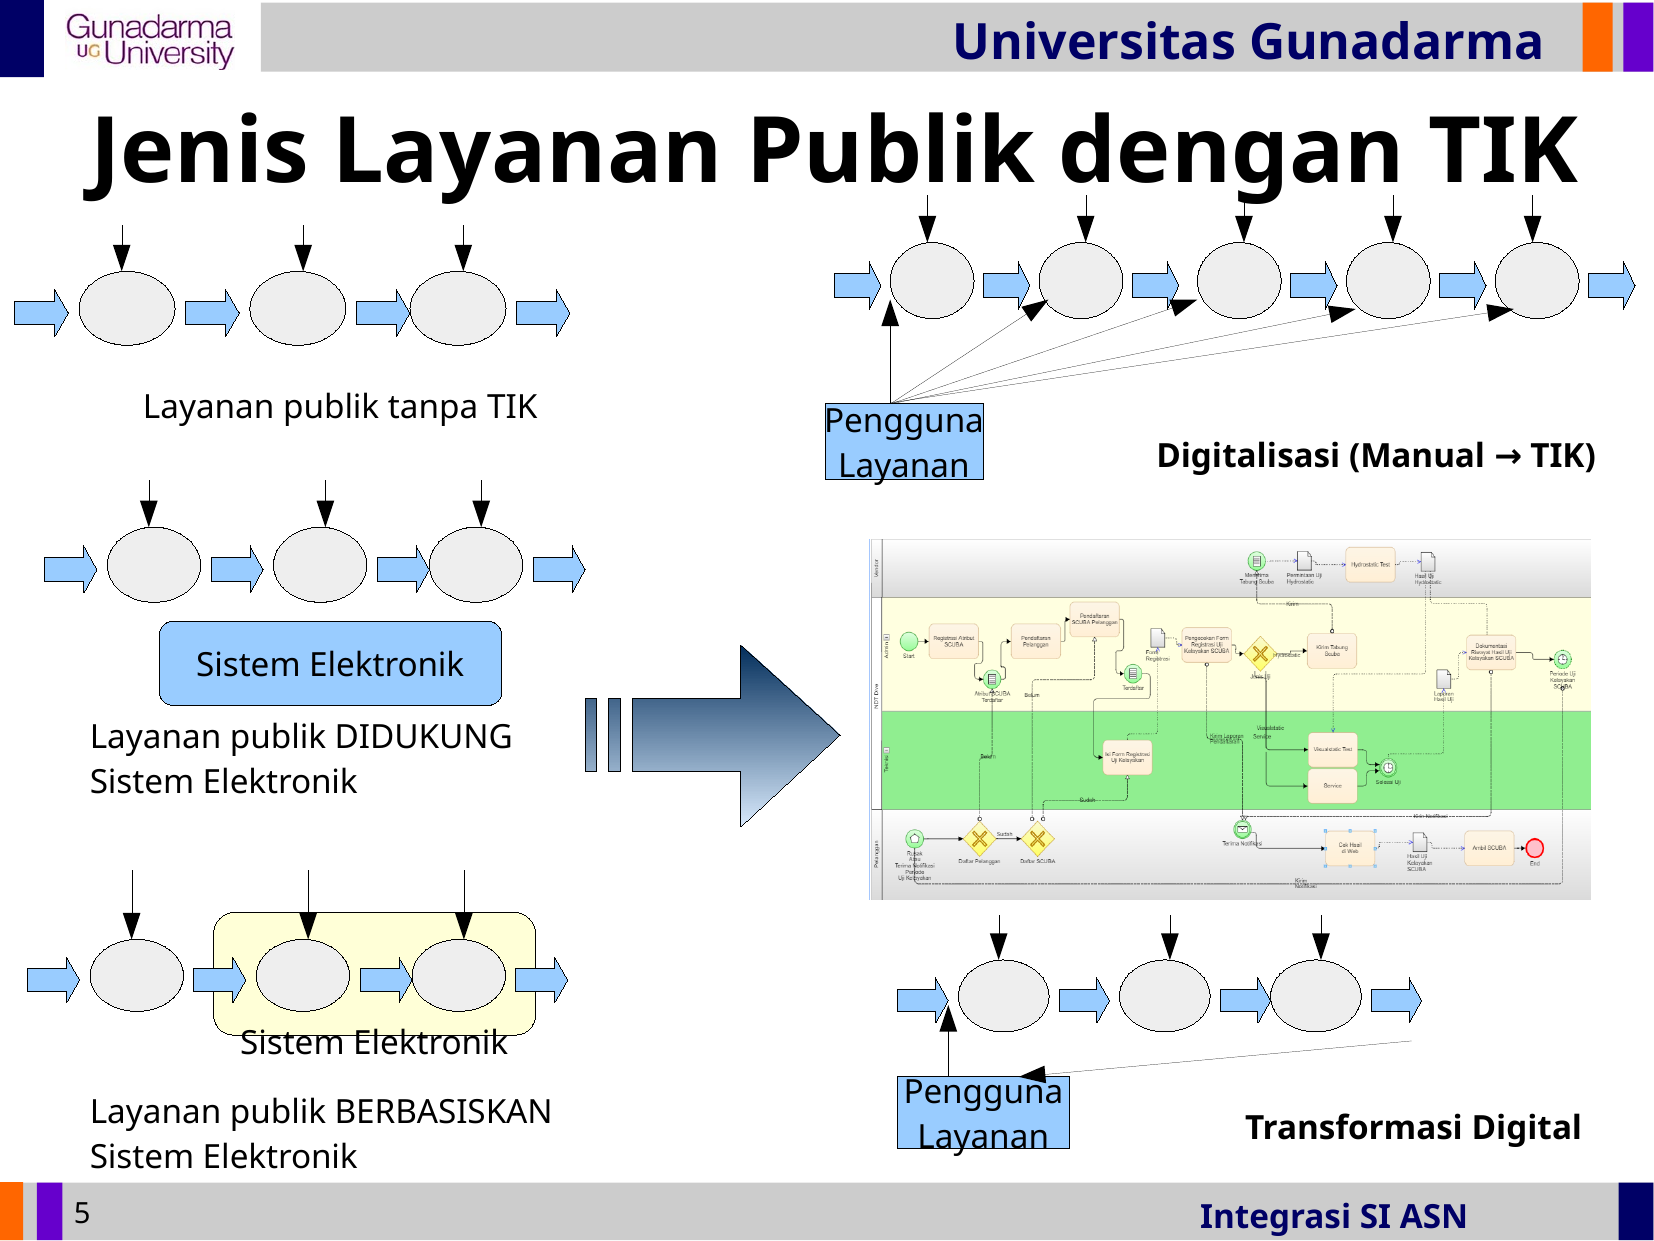

# Jenis Layanan Publik dengan TIK
Layanan publik tanpa TIK
Pengguna
Layanan
Digitalisasi (Manual → TIK)
Sistem Elektronik
Layanan publik DIDUKUNG
Sistem Elektronik
Sistem Elektronik
Pengguna
Layanan
Layanan publik BERBASISKAN
Sistem Elektronik
Transformasi Digital
5